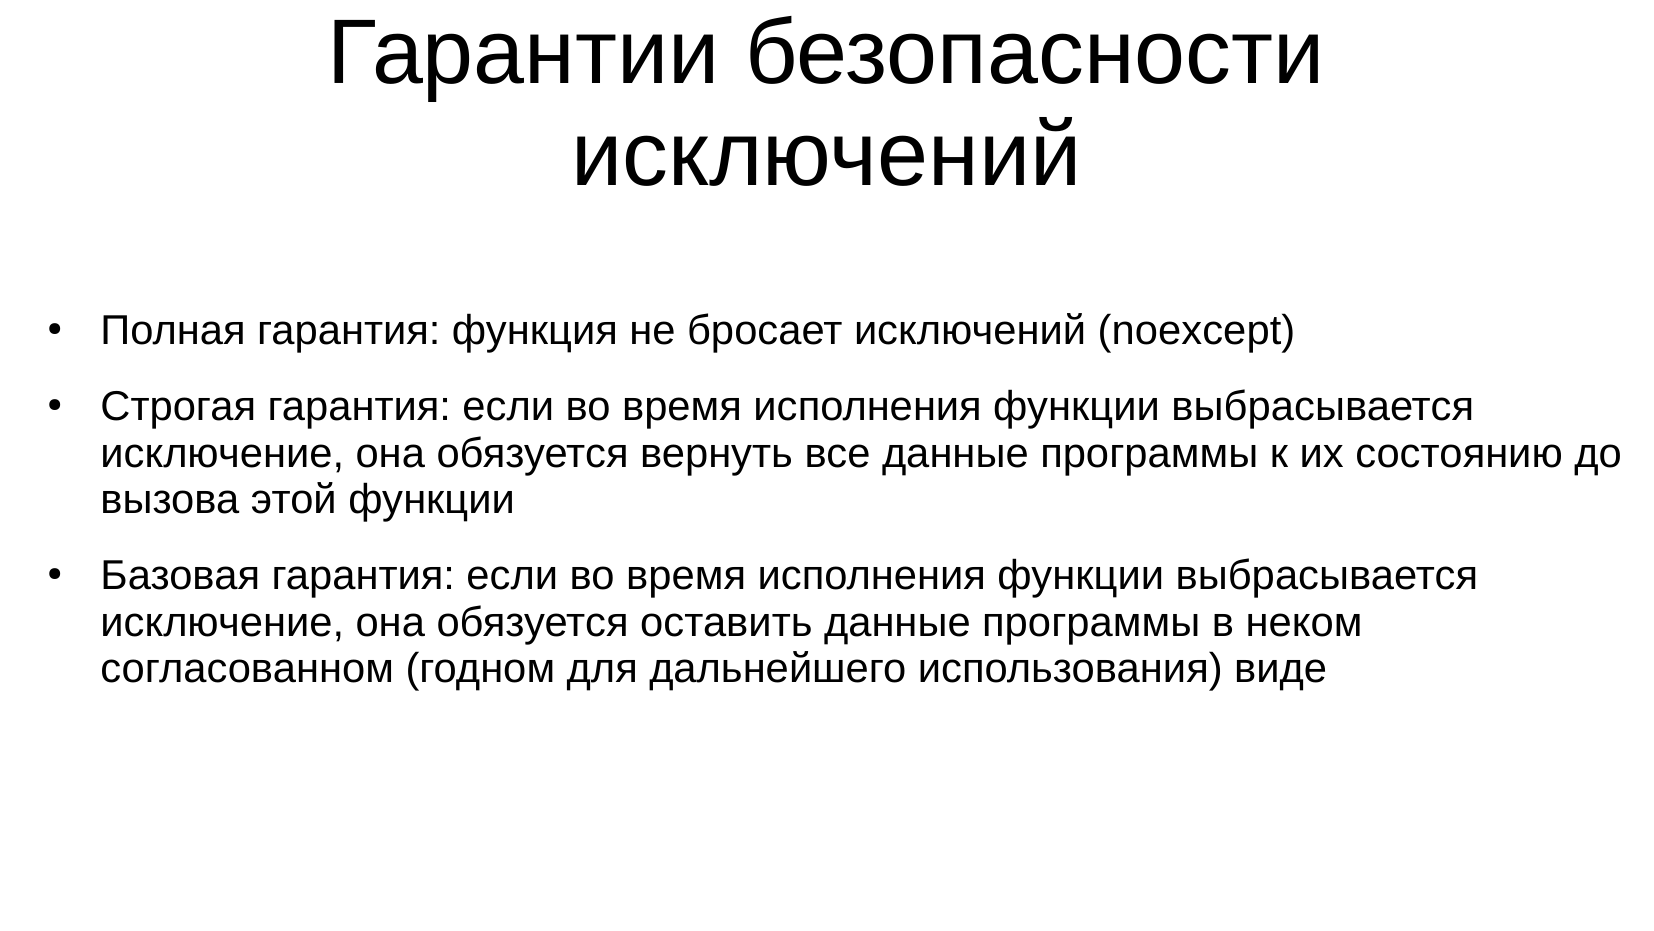

# Гарантии безопасности исключений
Полная гарантия: функция не бросает исключений (noexcept)
Строгая гарантия: если во время исполнения функции выбрасывается исключение, она обязуется вернуть все данные программы к их состоянию до вызова этой функции
Базовая гарантия: если во время исполнения функции выбрасывается исключение, она обязуется оставить данные программы в неком согласованном (годном для дальнейшего использования) виде